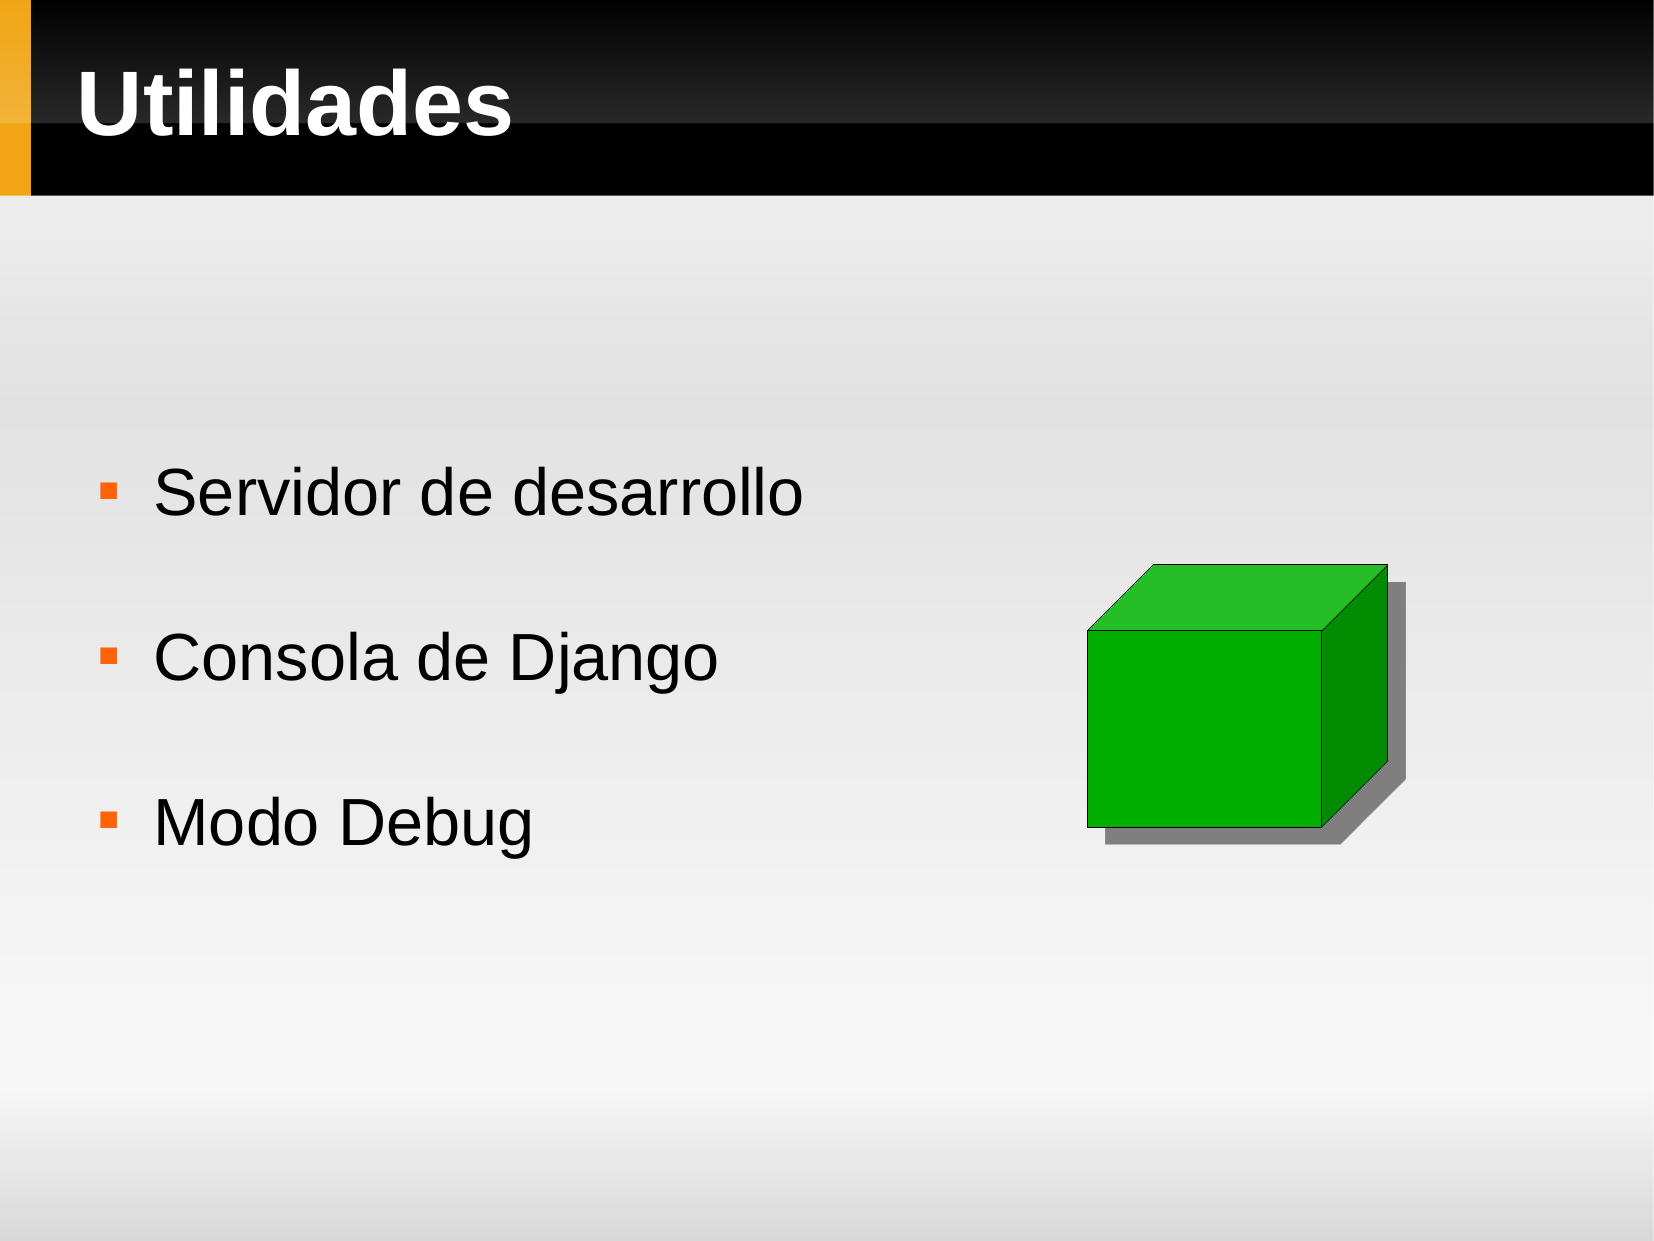

# Utilidades
Servidor de desarrollo
Consola de Django
Modo Debug